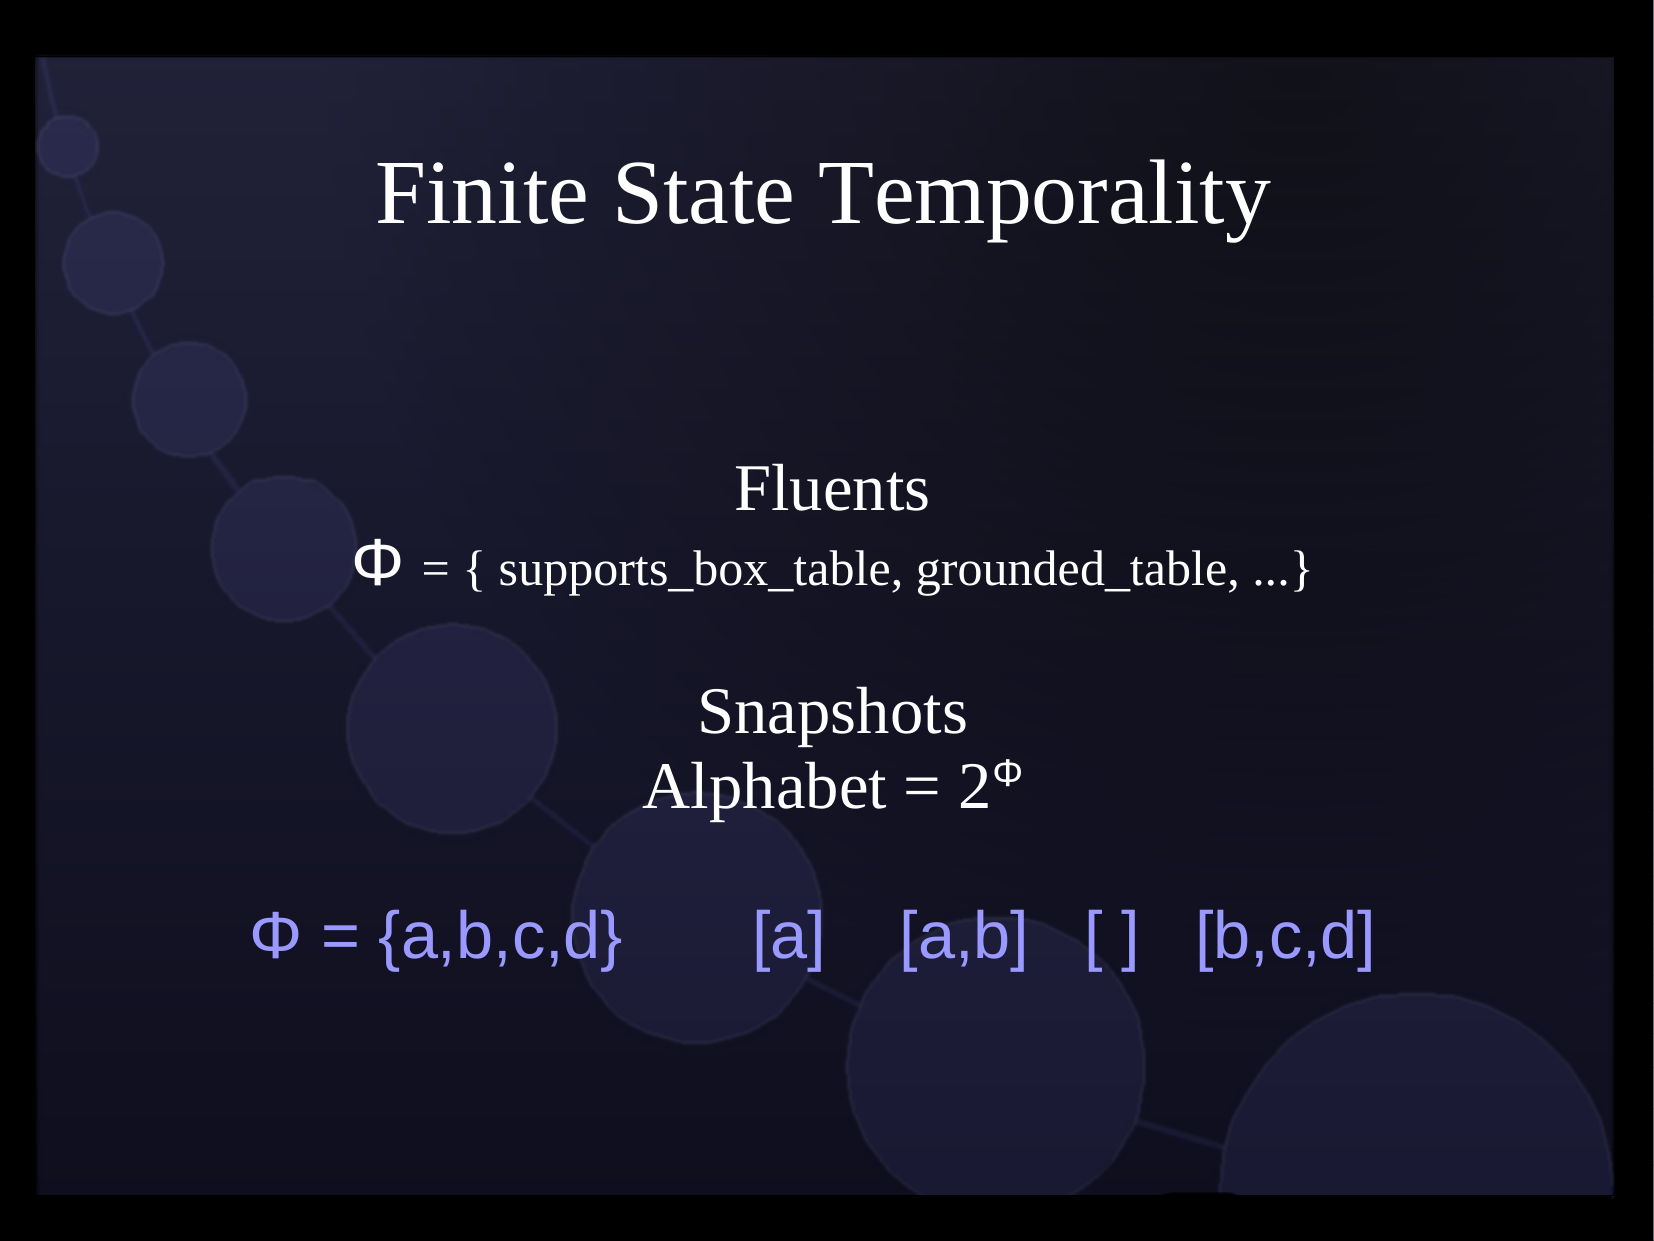

# Finite State Temporality
Fluents
Φ = { supports_box_table, grounded_table, ...}
Snapshots
Alphabet = 2Φ
Φ = {a,b,c,d} [a] [a,b] [ ] [b,c,d]